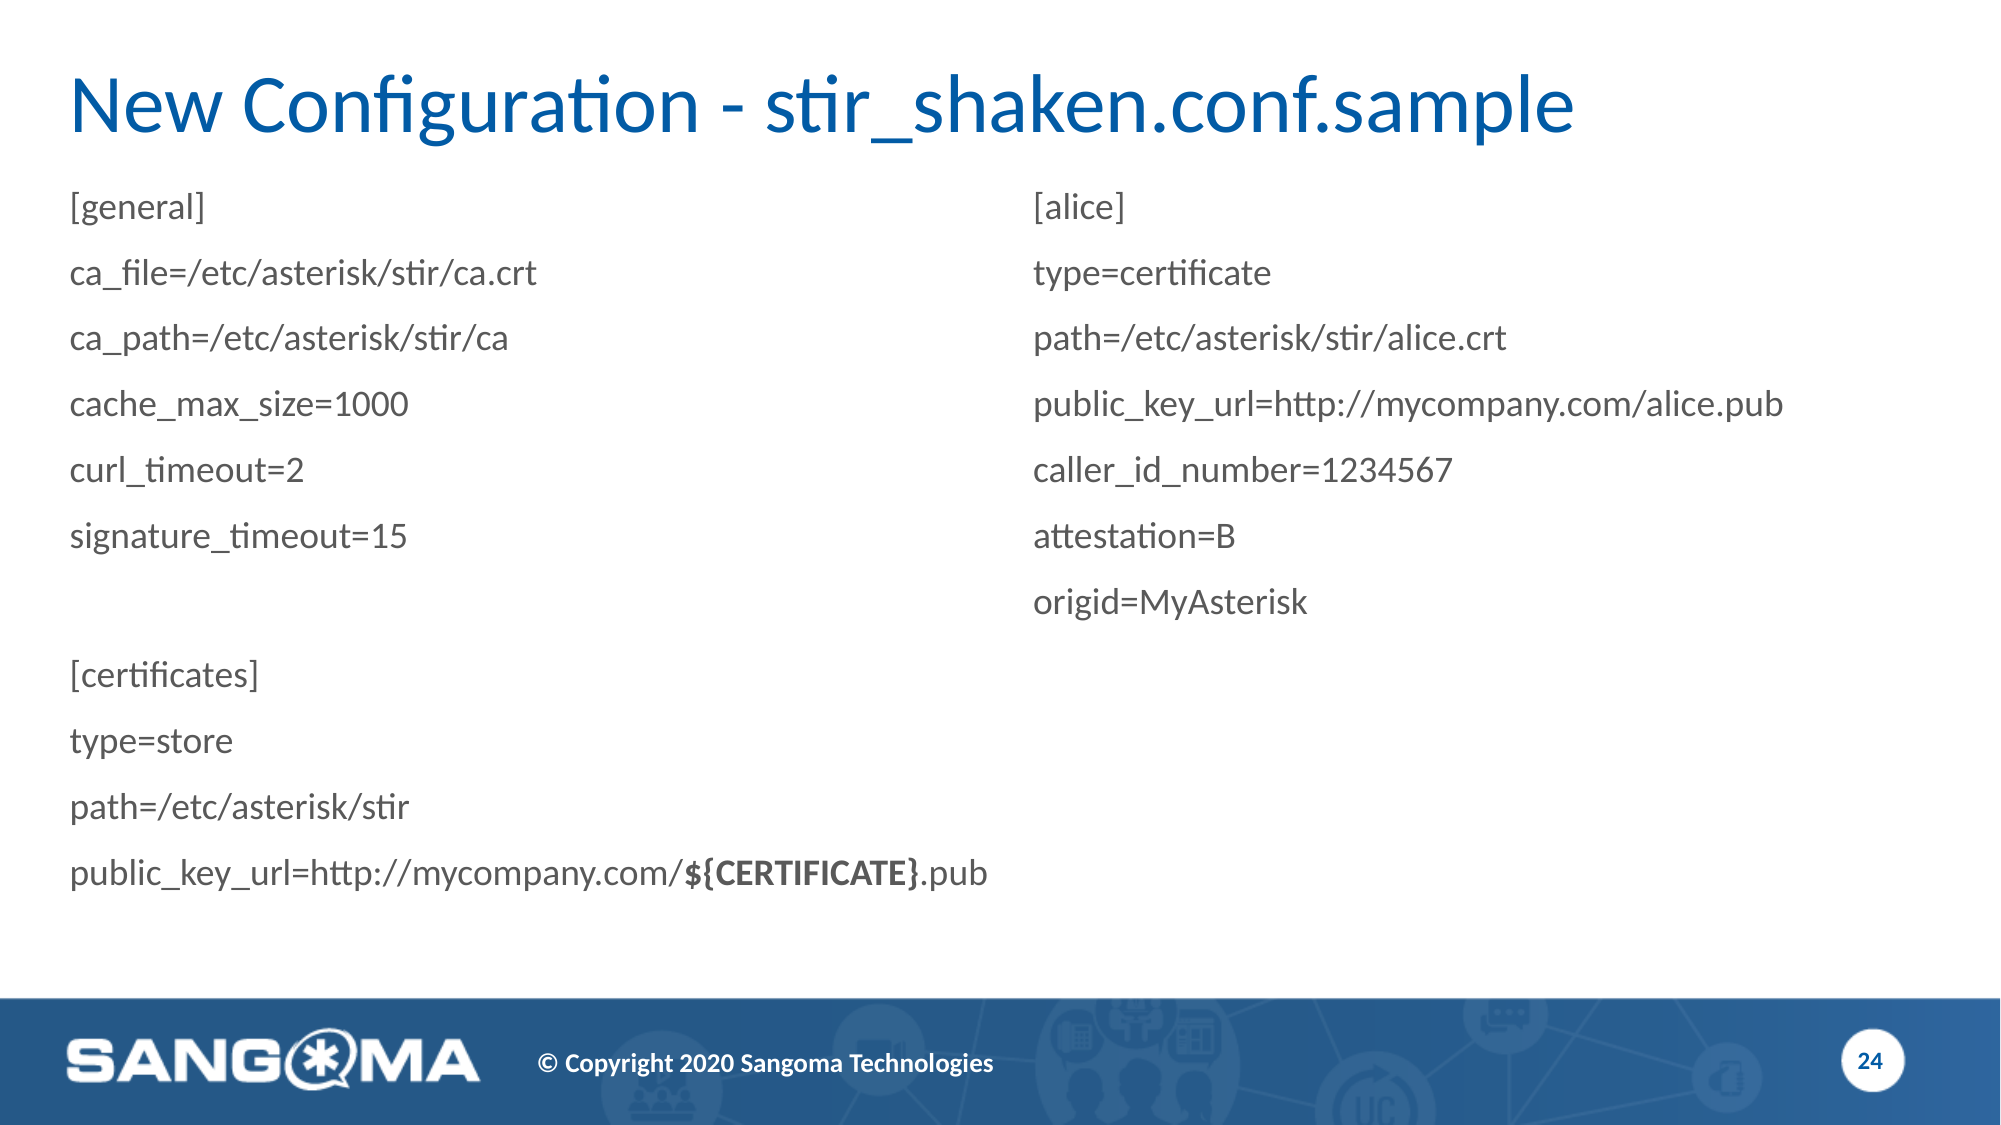

# New Configuration - stir_shaken.conf.sample
[general]
ca_file=/etc/asterisk/stir/ca.crt
ca_path=/etc/asterisk/stir/ca
cache_max_size=1000
curl_timeout=2
signature_timeout=15
[alice]
type=certificate
path=/etc/asterisk/stir/alice.crt
public_key_url=http://mycompany.com/alice.pub
caller_id_number=1234567
attestation=B
origid=MyAsterisk
[certificates]
type=store
path=/etc/asterisk/stir
public_key_url=http://mycompany.com/${CERTIFICATE}.pub